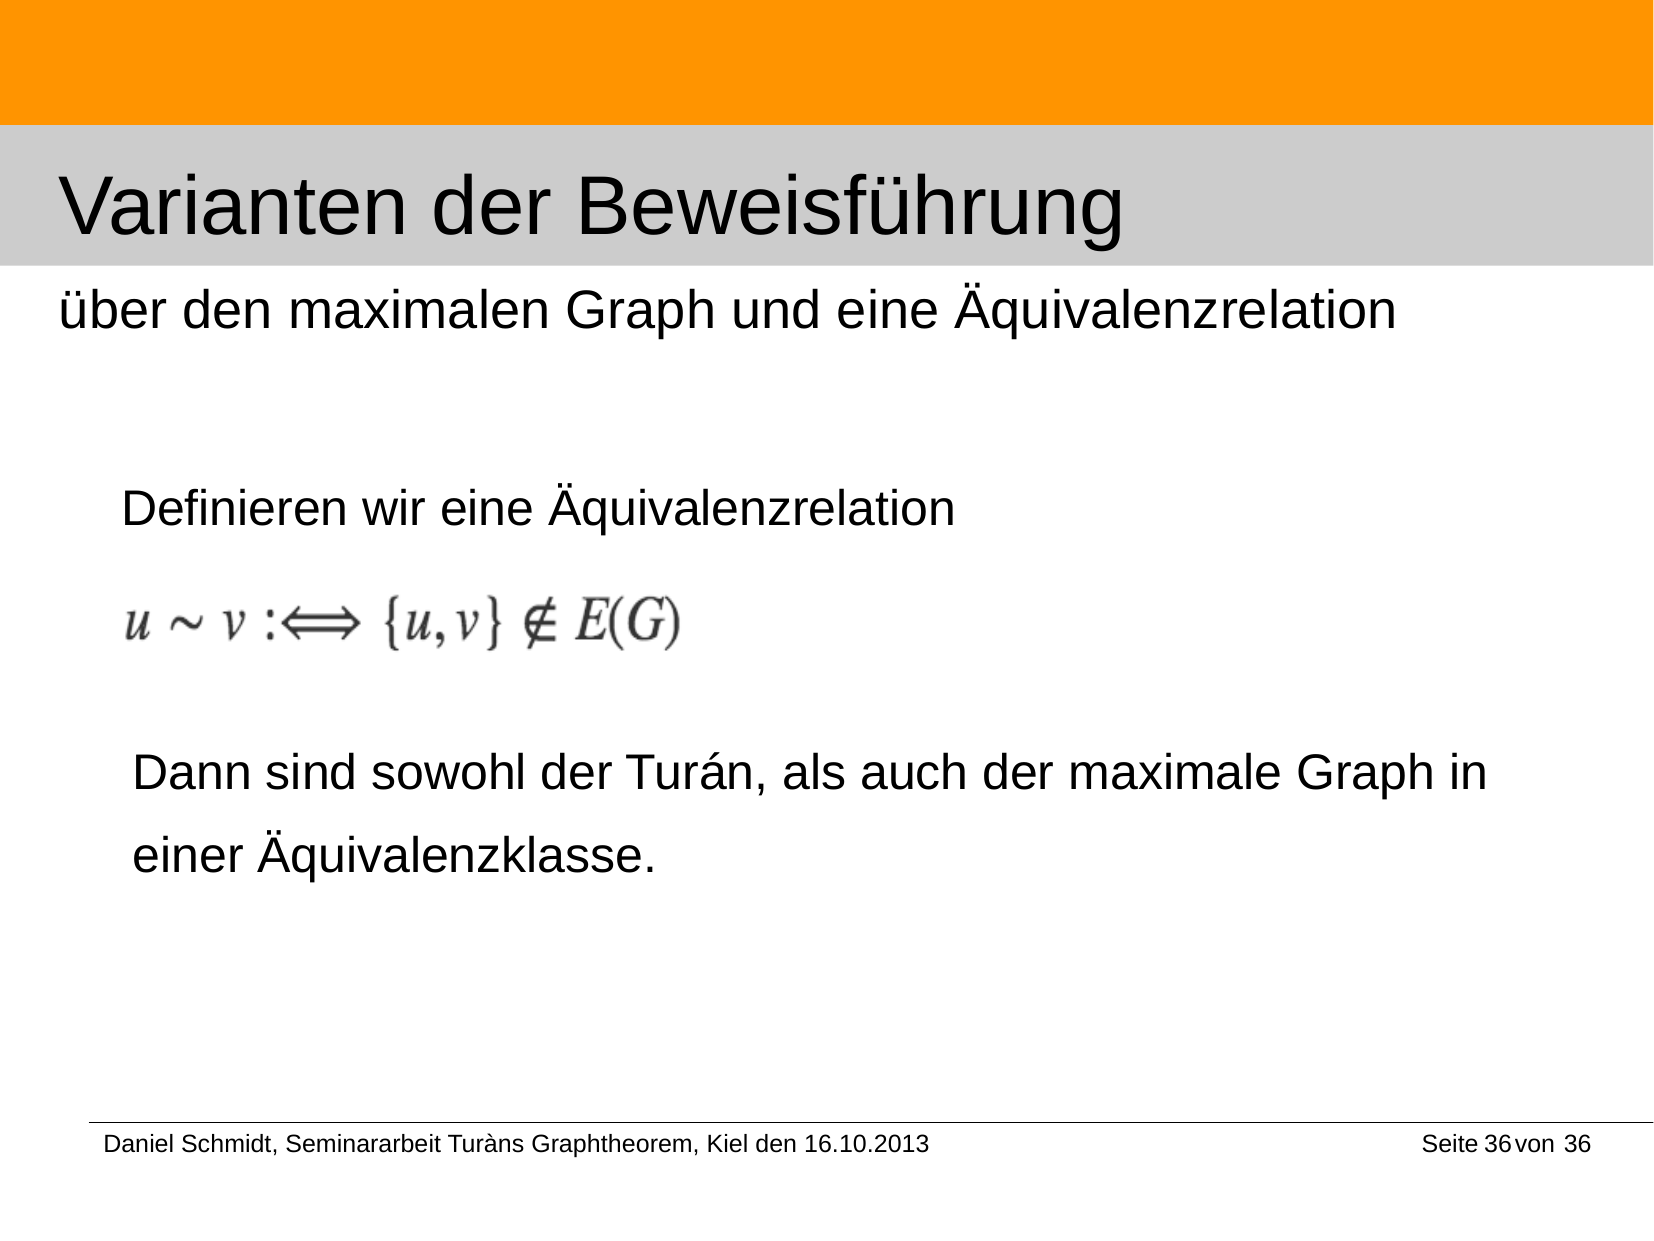

# Varianten der Beweisführung
über den maximalen Graph und eine Äquivalenzrelation
Definieren wir eine Äquivalenzrelation
Dann sind sowohl der Turán, als auch der maximale Graph in einer Äquivalenzklasse.
36
Daniel Schmidt, Seminararbeit Turàns Graphtheorem, Kiel den 16.10.2013
von
Seite